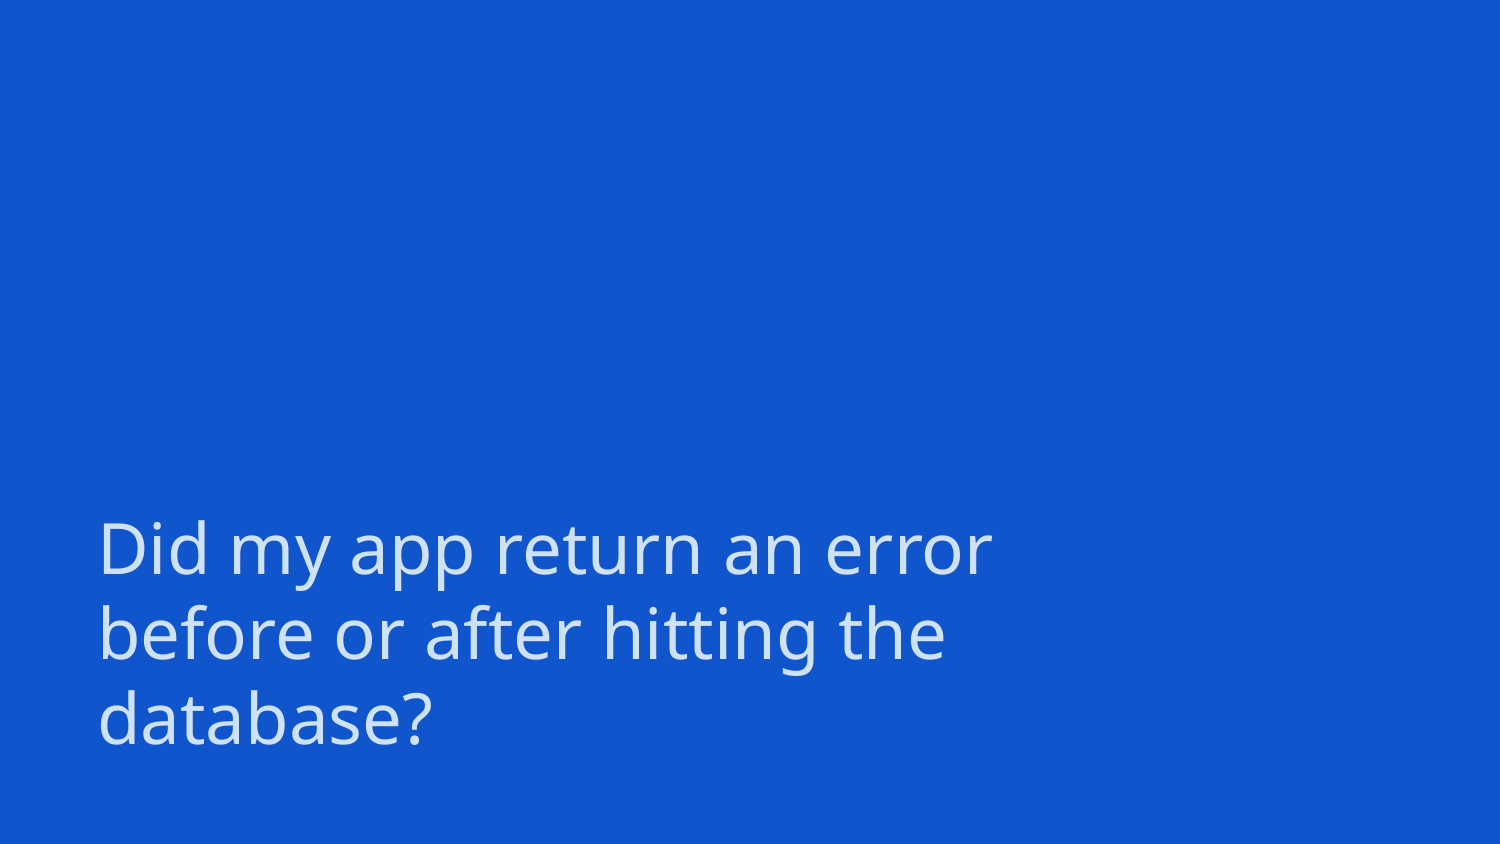

Did my app return an error before or after hitting the database?